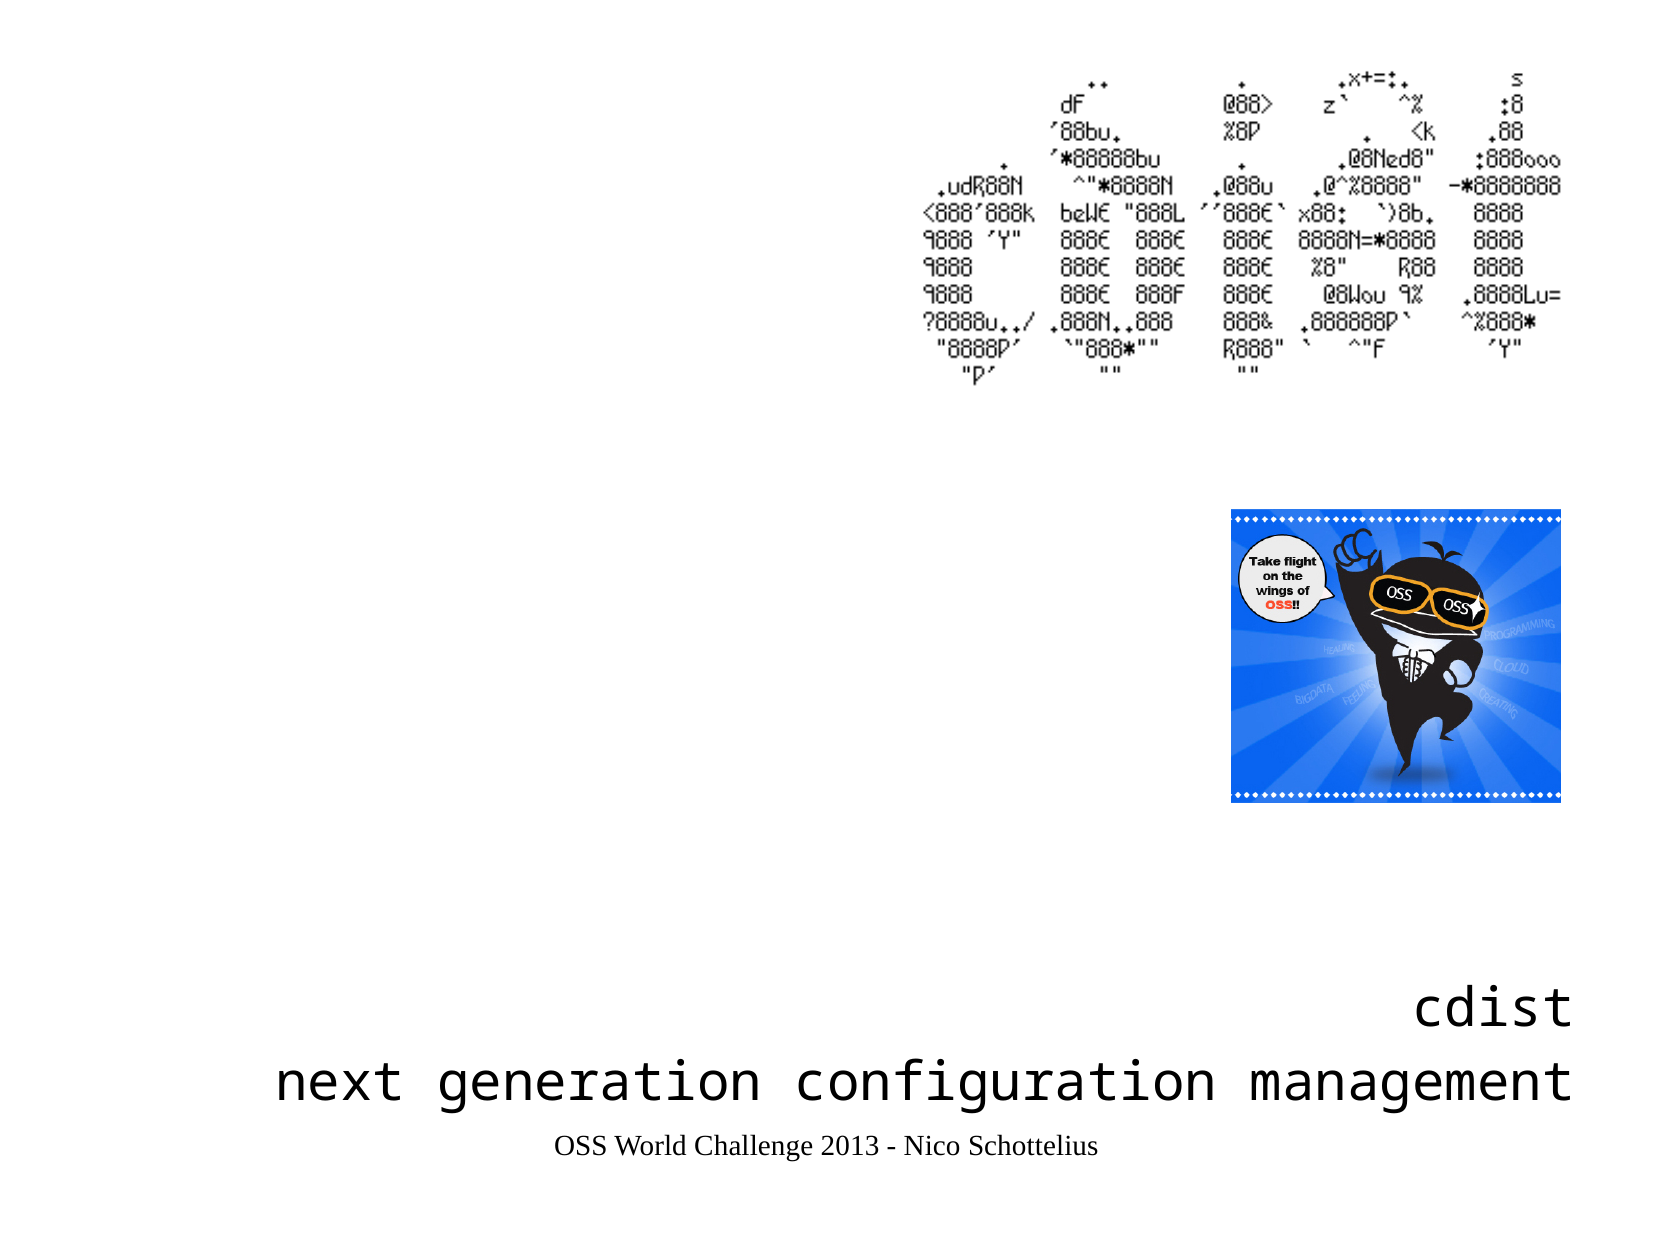

#
cdist
next generation configuration management
OSS World Challenge 2013 - Nico Schottelius